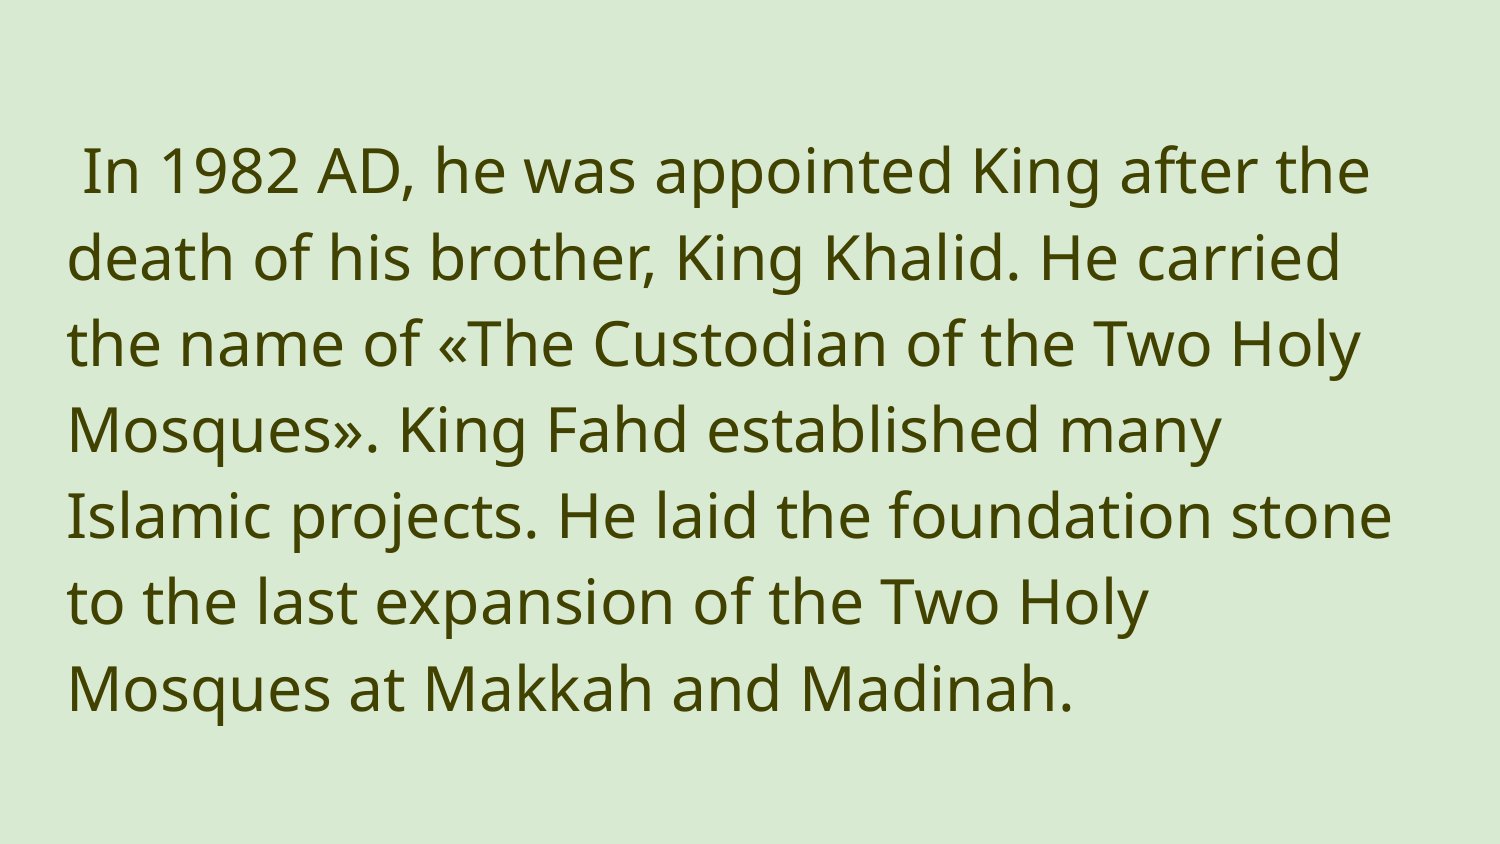

# In 1982 AD, he was appointed King after the death of his brother, King Khalid. He carried the name of «The Custodian of the Two Holy Mosques». King Fahd established many Islamic projects. He laid the foundation stone to the last expansion of the Two Holy Mosques at Makkah and Madinah.